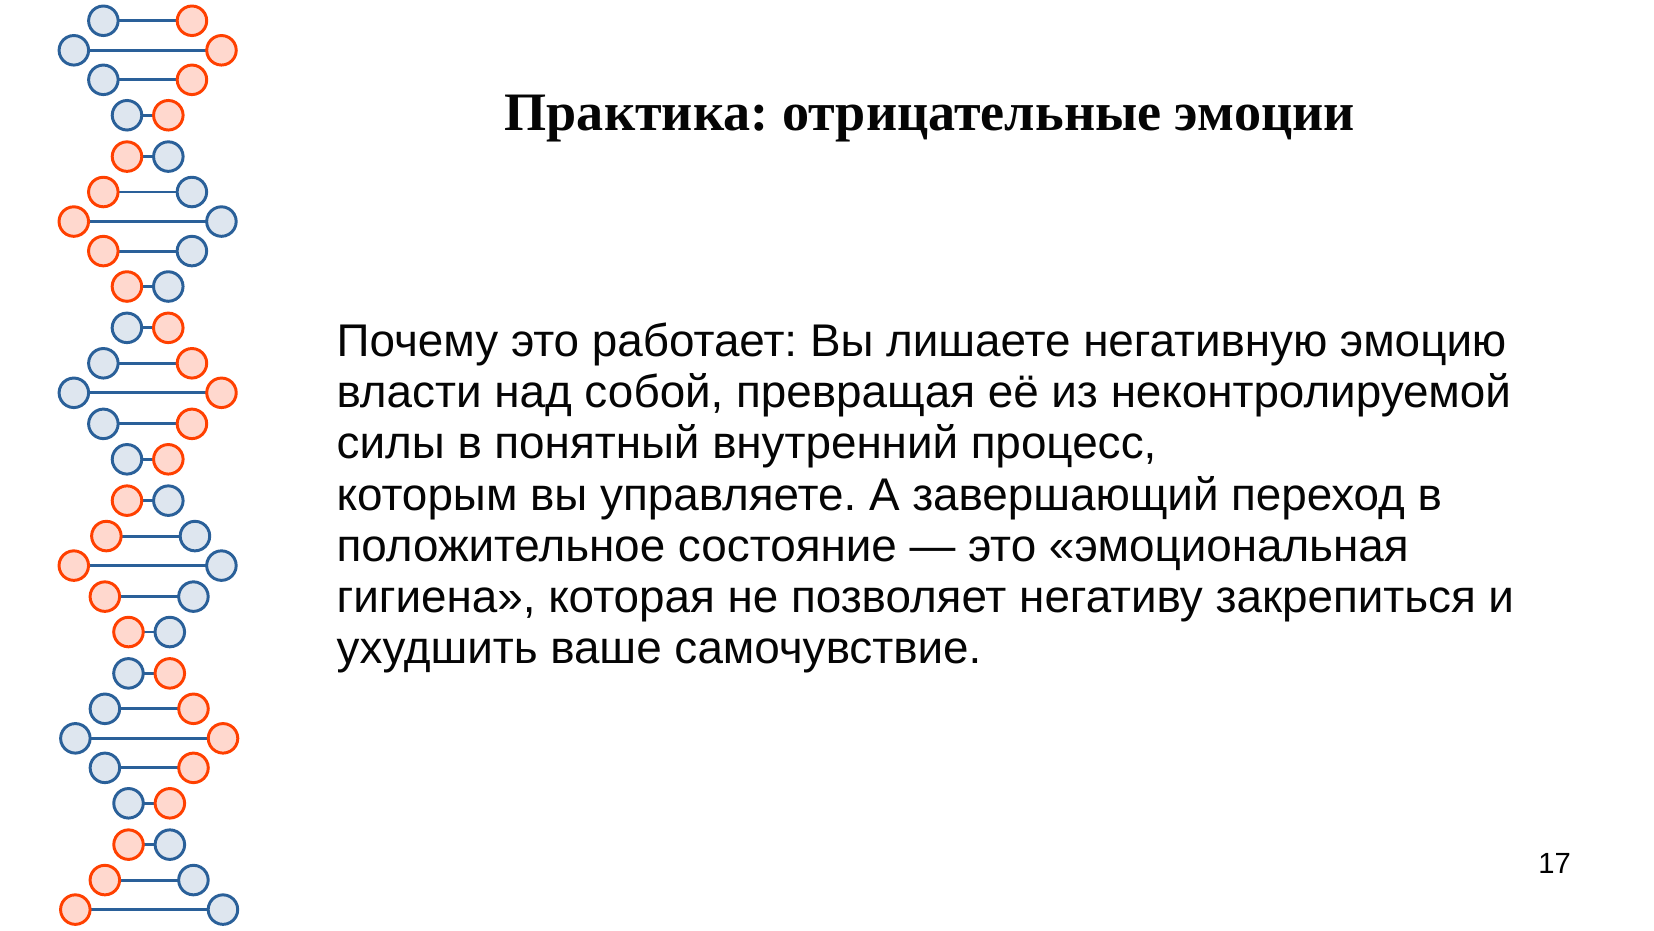

# Практика: отрицательные эмоции
Почему это работает: Вы лишаете негативную эмоцию власти над собой, превращая её из неконтролируемой силы в понятный внутренний процесс, которым вы управляете. А завершающий переход в положительное состояние — это «эмоциональная гигиена», которая не позволяет негативу закрепиться и ухудшить ваше самочувствие.
17